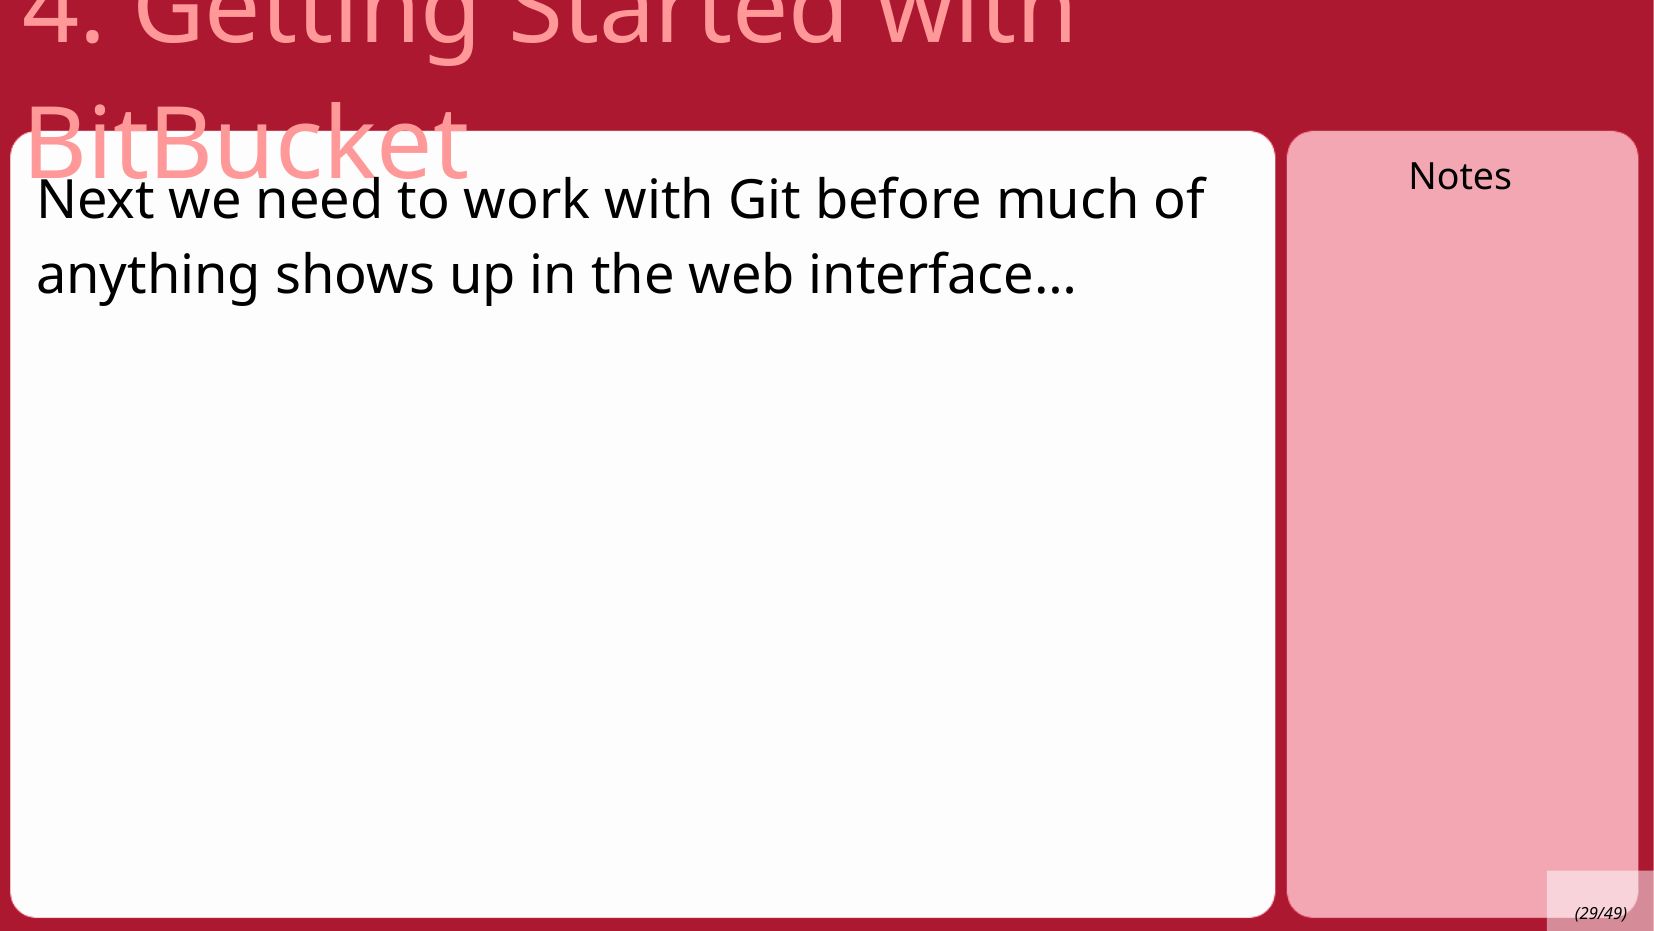

# 4. Getting Started with BitBucket
Notes
Next we need to work with Git before much of anything shows up in the web interface…